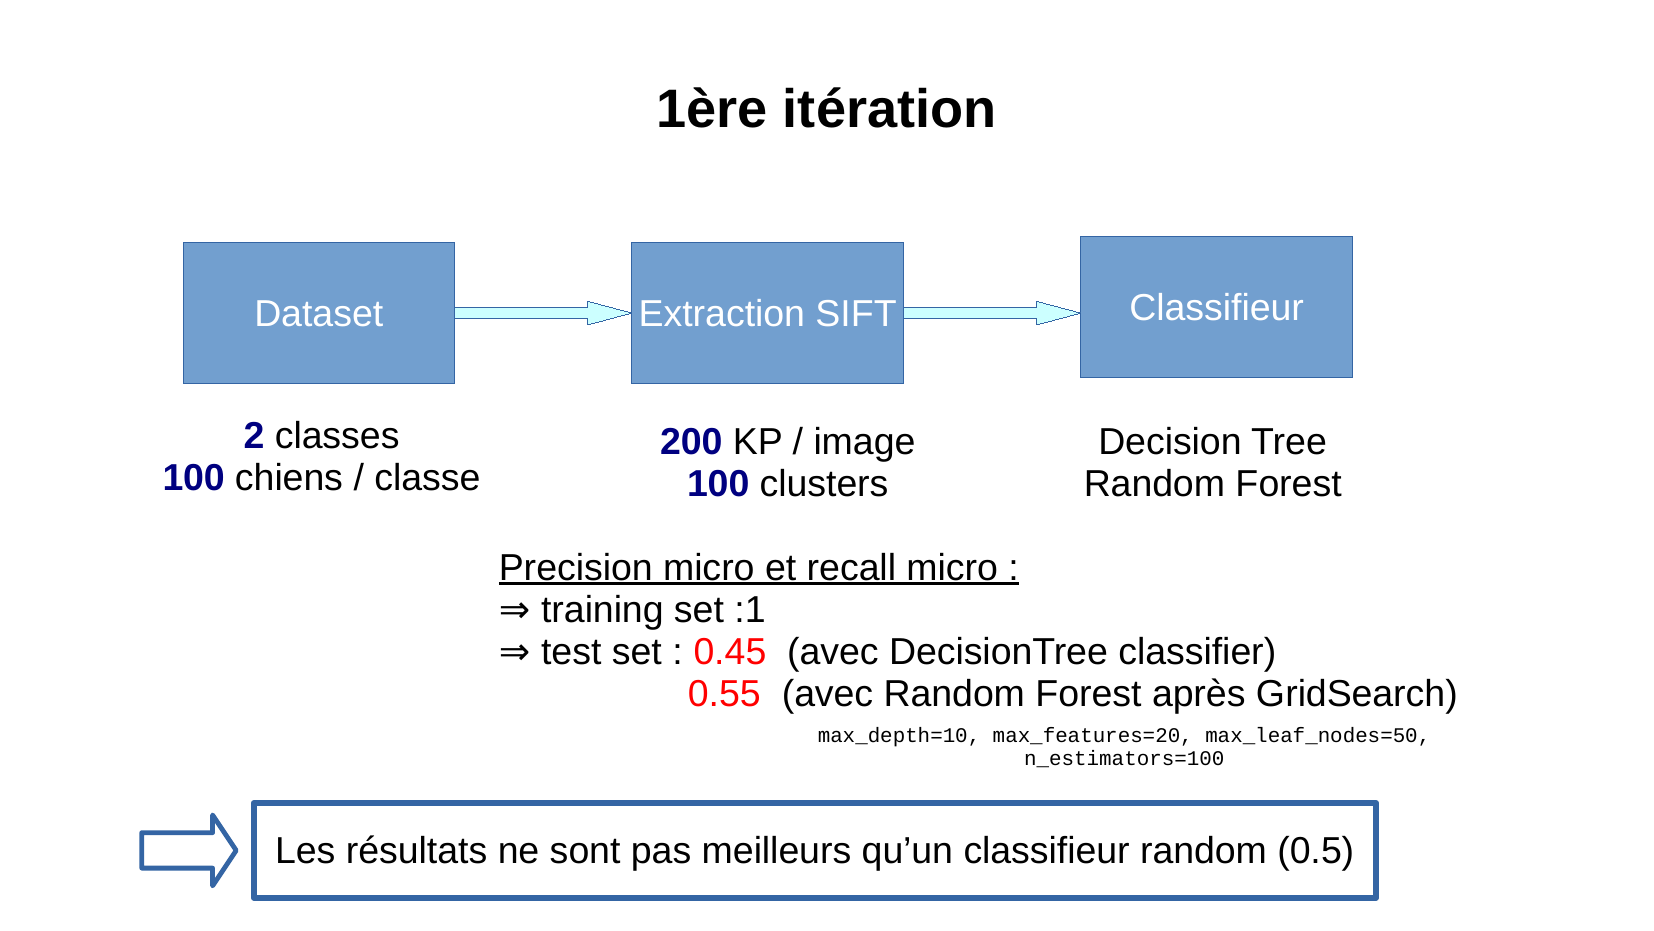

# 1ère itération
Classifieur
Dataset
Extraction SIFT
2 classes
100 chiens / classe
200 KP / image
100 clusters
Decision Tree
Random Forest
Precision micro et recall micro :
⇒ training set :1
⇒ test set : 0.45 (avec DecisionTree classifier)
 0.55 (avec Random Forest après GridSearch)
max_depth=10, max_features=20, max_leaf_nodes=50, n_estimators=100
Les résultats ne sont pas meilleurs qu’un classifieur random (0.5)